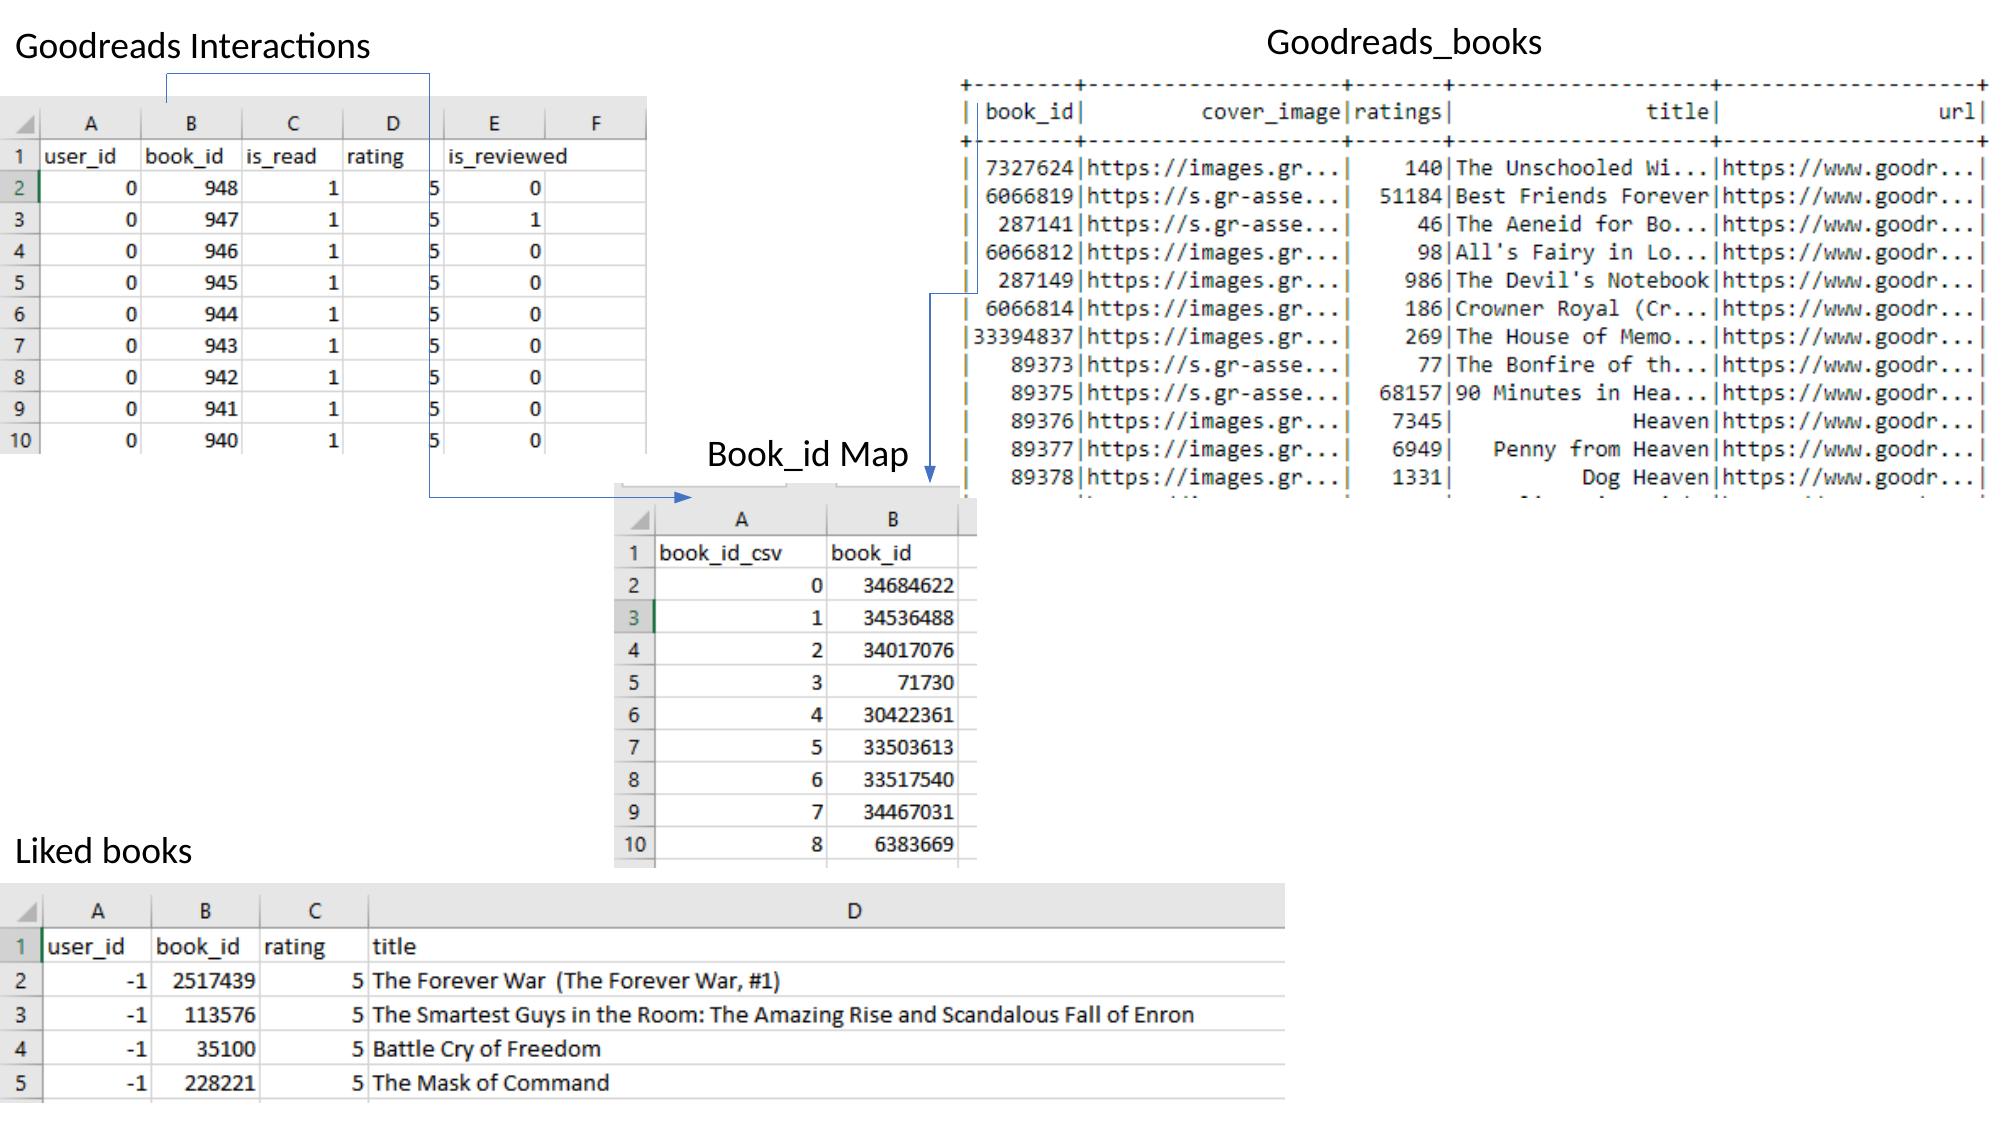

Goodreads_books
Goodreads Interactions
Book_id Map
Liked books